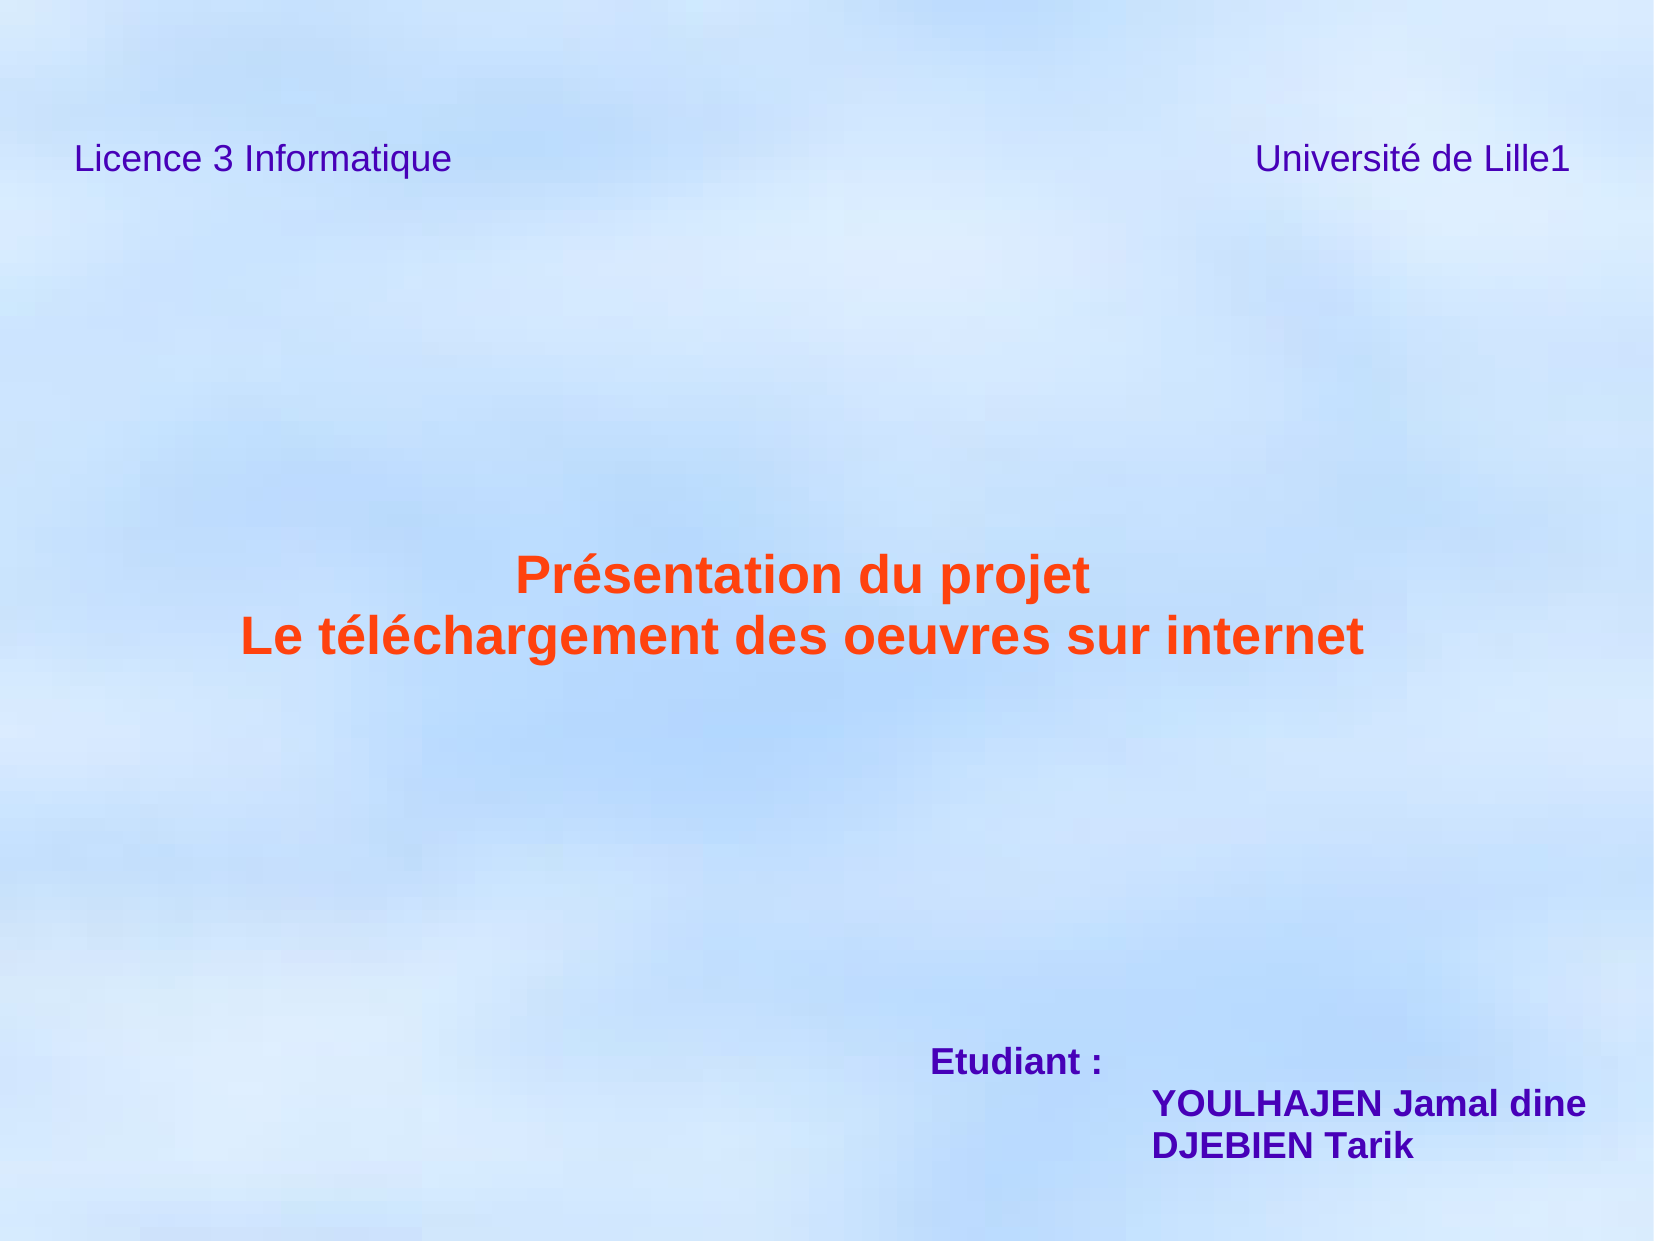

Licence 3 Informatique 							 				Université de Lille1
# Présentation du projet Le téléchargement des oeuvres sur internet
Etudiant :
			YOULHAJEN Jamal dine
			DJEBIEN Tarik